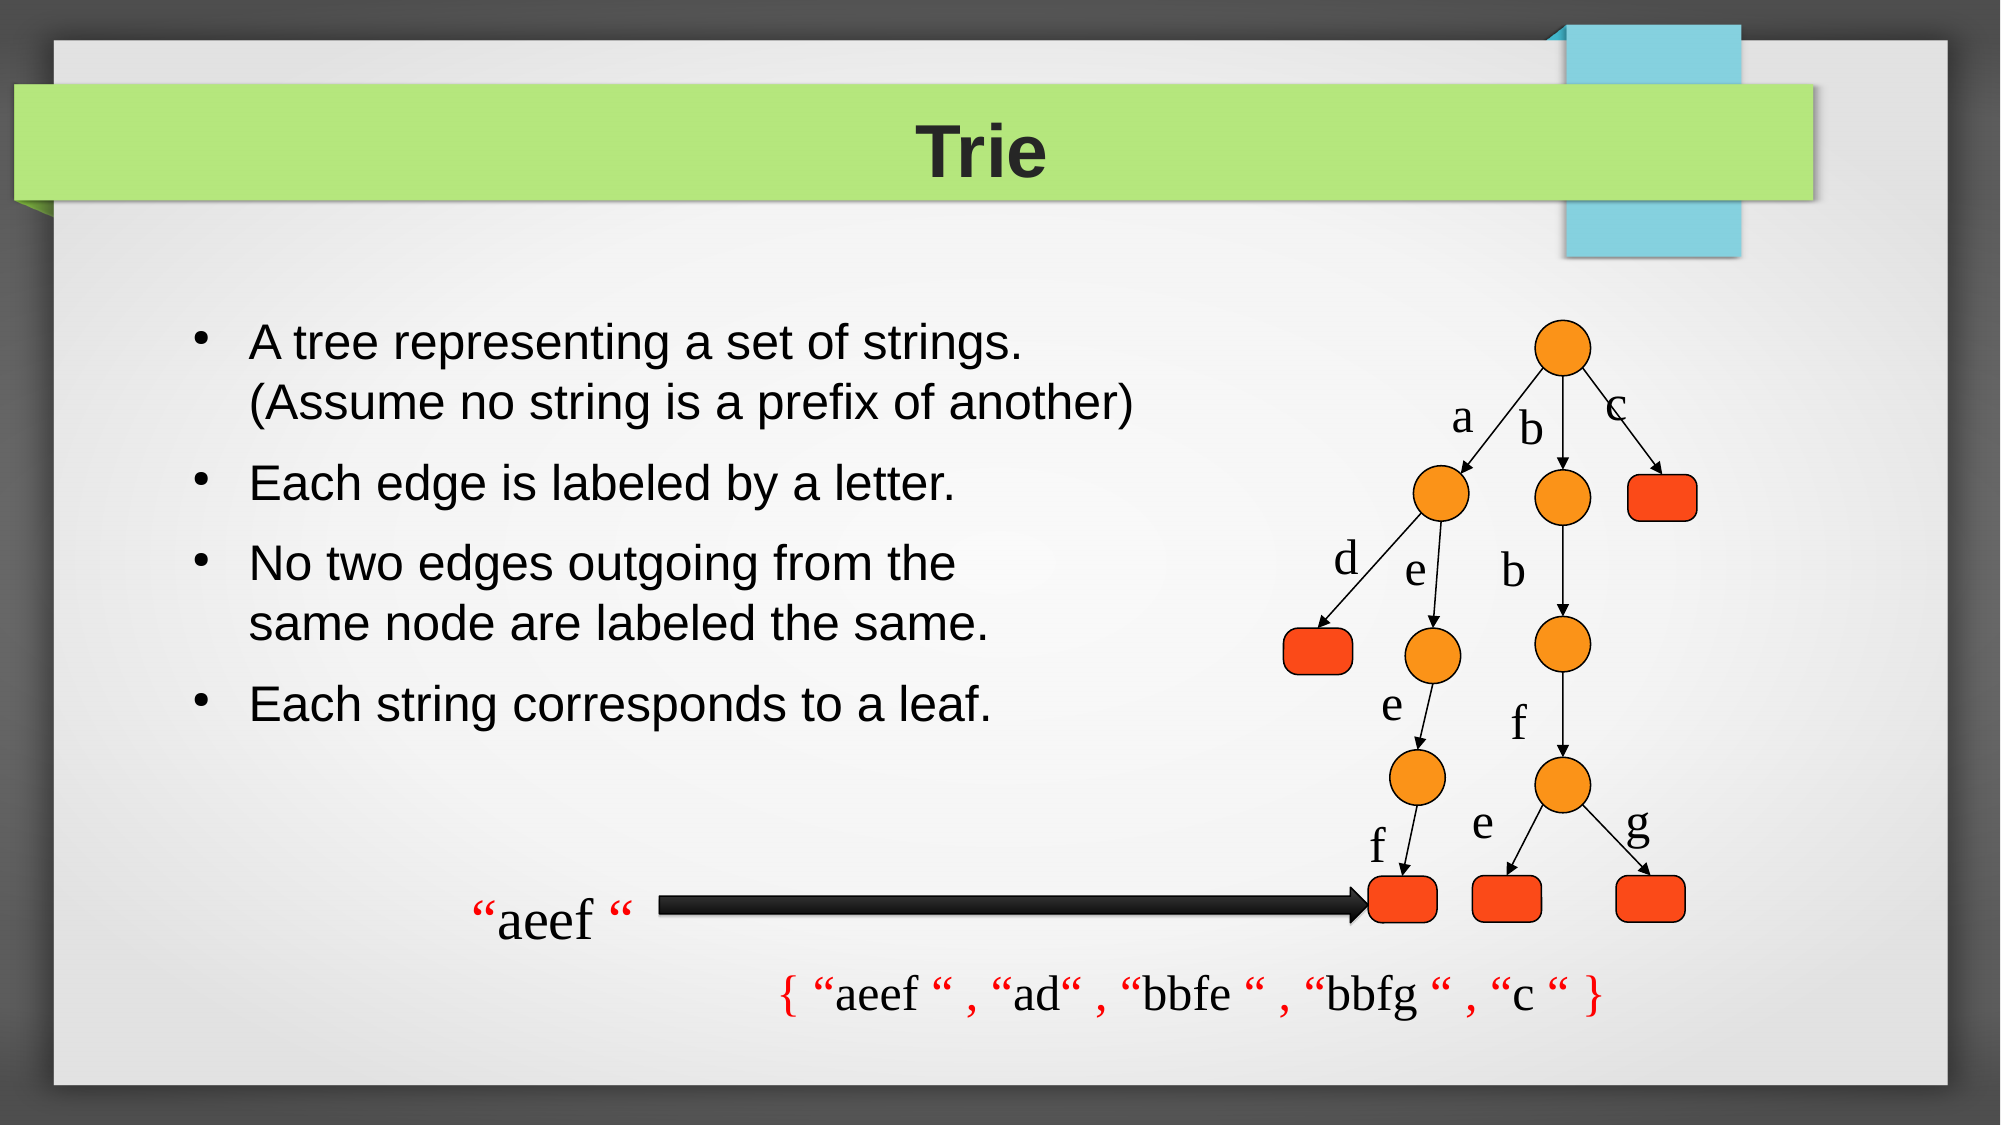

# Trie
A tree representing a set of strings.
(Assume no string is a prefix of another)
Each edge is labeled by a letter.
No two edges outgoing from the
same node are labeled the same.
Each string corresponds to a leaf.
c
a
b
d
e
b
e
f
e
g
f
“aeef “
{ “aeef “ , “ad“ , “bbfe “ , “bbfg “ , “c “ }